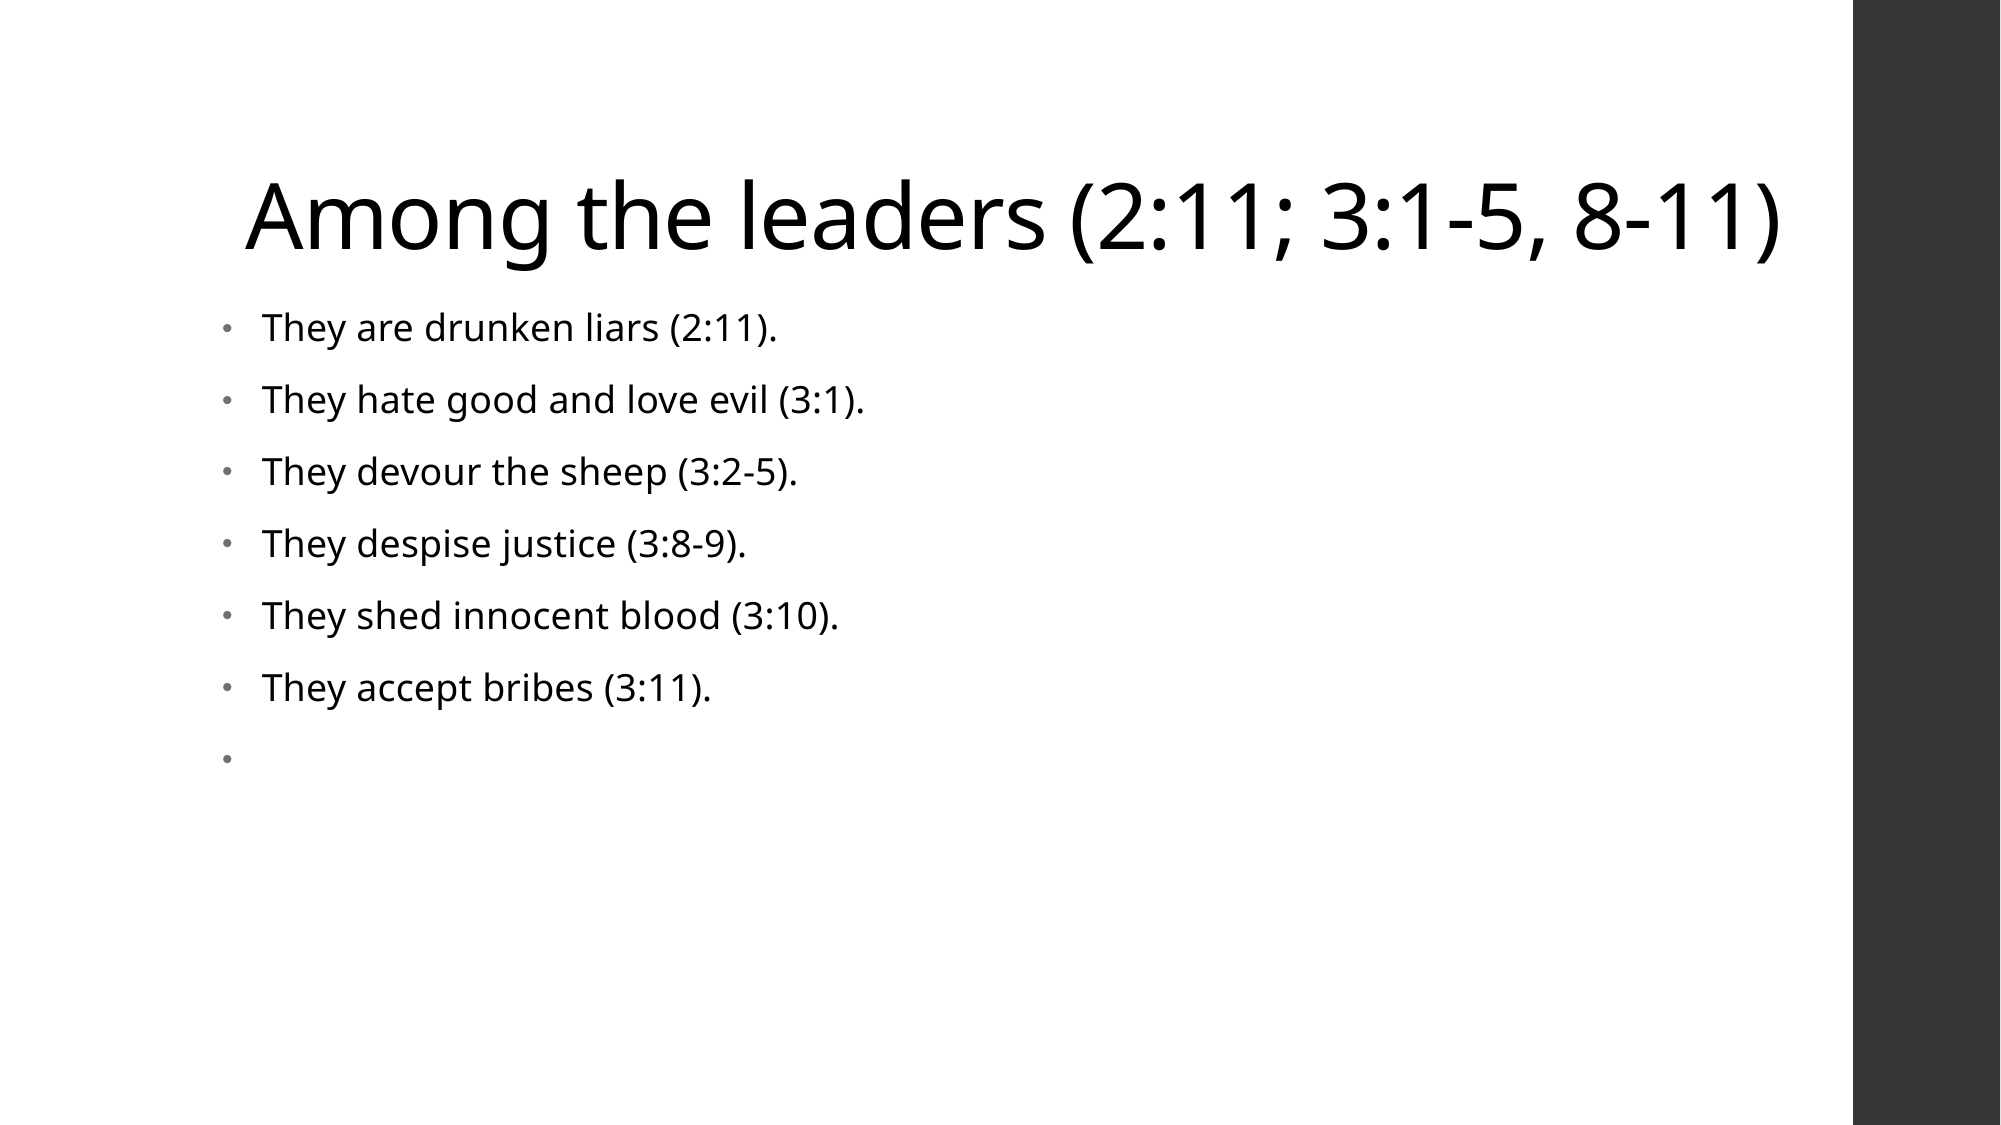

# Among the leaders (2:11; 3:1-5, 8-11)
 They are drunken liars (2:11).
 They hate good and love evil (3:1).
 They devour the sheep (3:2-5).
 They despise justice (3:8-9).
 They shed innocent blood (3:10).
 They accept bribes (3:11).